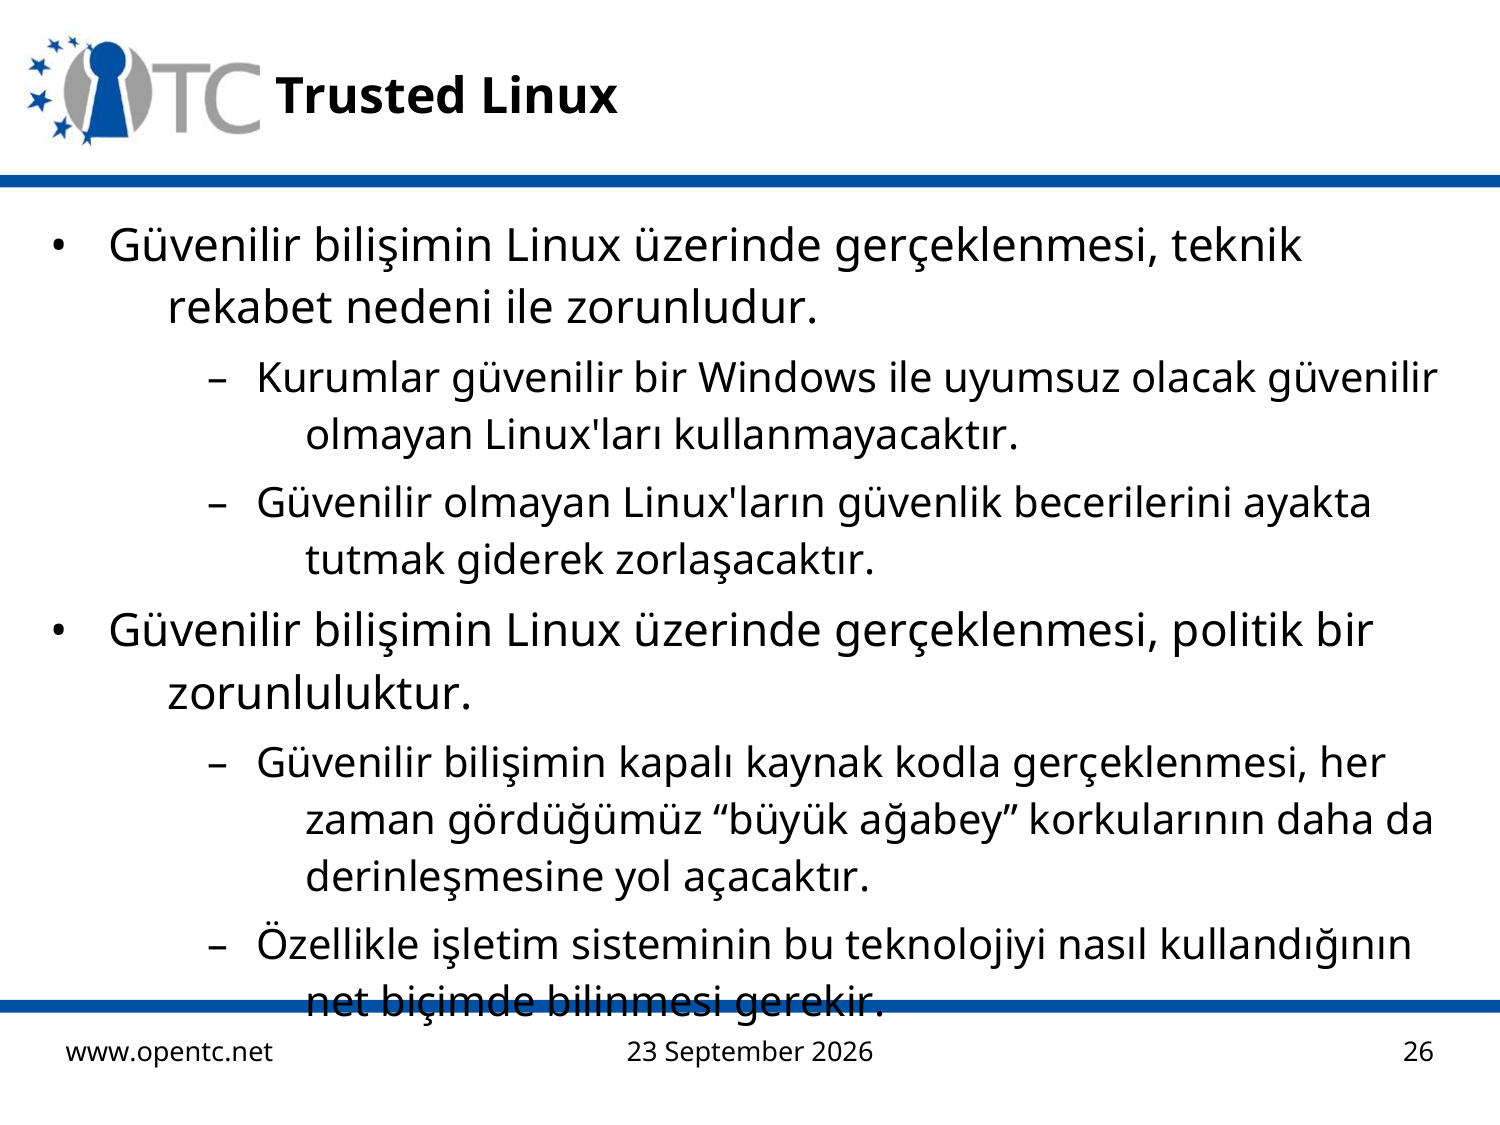

# Trusted Linux
Güvenilir bilişimin Linux üzerinde gerçeklenmesi, teknik rekabet nedeni ile zorunludur.
Kurumlar güvenilir bir Windows ile uyumsuz olacak güvenilir olmayan Linux'ları kullanmayacaktır.
Güvenilir olmayan Linux'ların güvenlik becerilerini ayakta tutmak giderek zorlaşacaktır.
Güvenilir bilişimin Linux üzerinde gerçeklenmesi, politik bir zorunluluktur.
Güvenilir bilişimin kapalı kaynak kodla gerçeklenmesi, her zaman gördüğümüz “büyük ağabey” korkularının daha da derinleşmesine yol açacaktır.
Özellikle işletim sisteminin bu teknolojiyi nasıl kullandığının net biçimde bilinmesi gerekir.